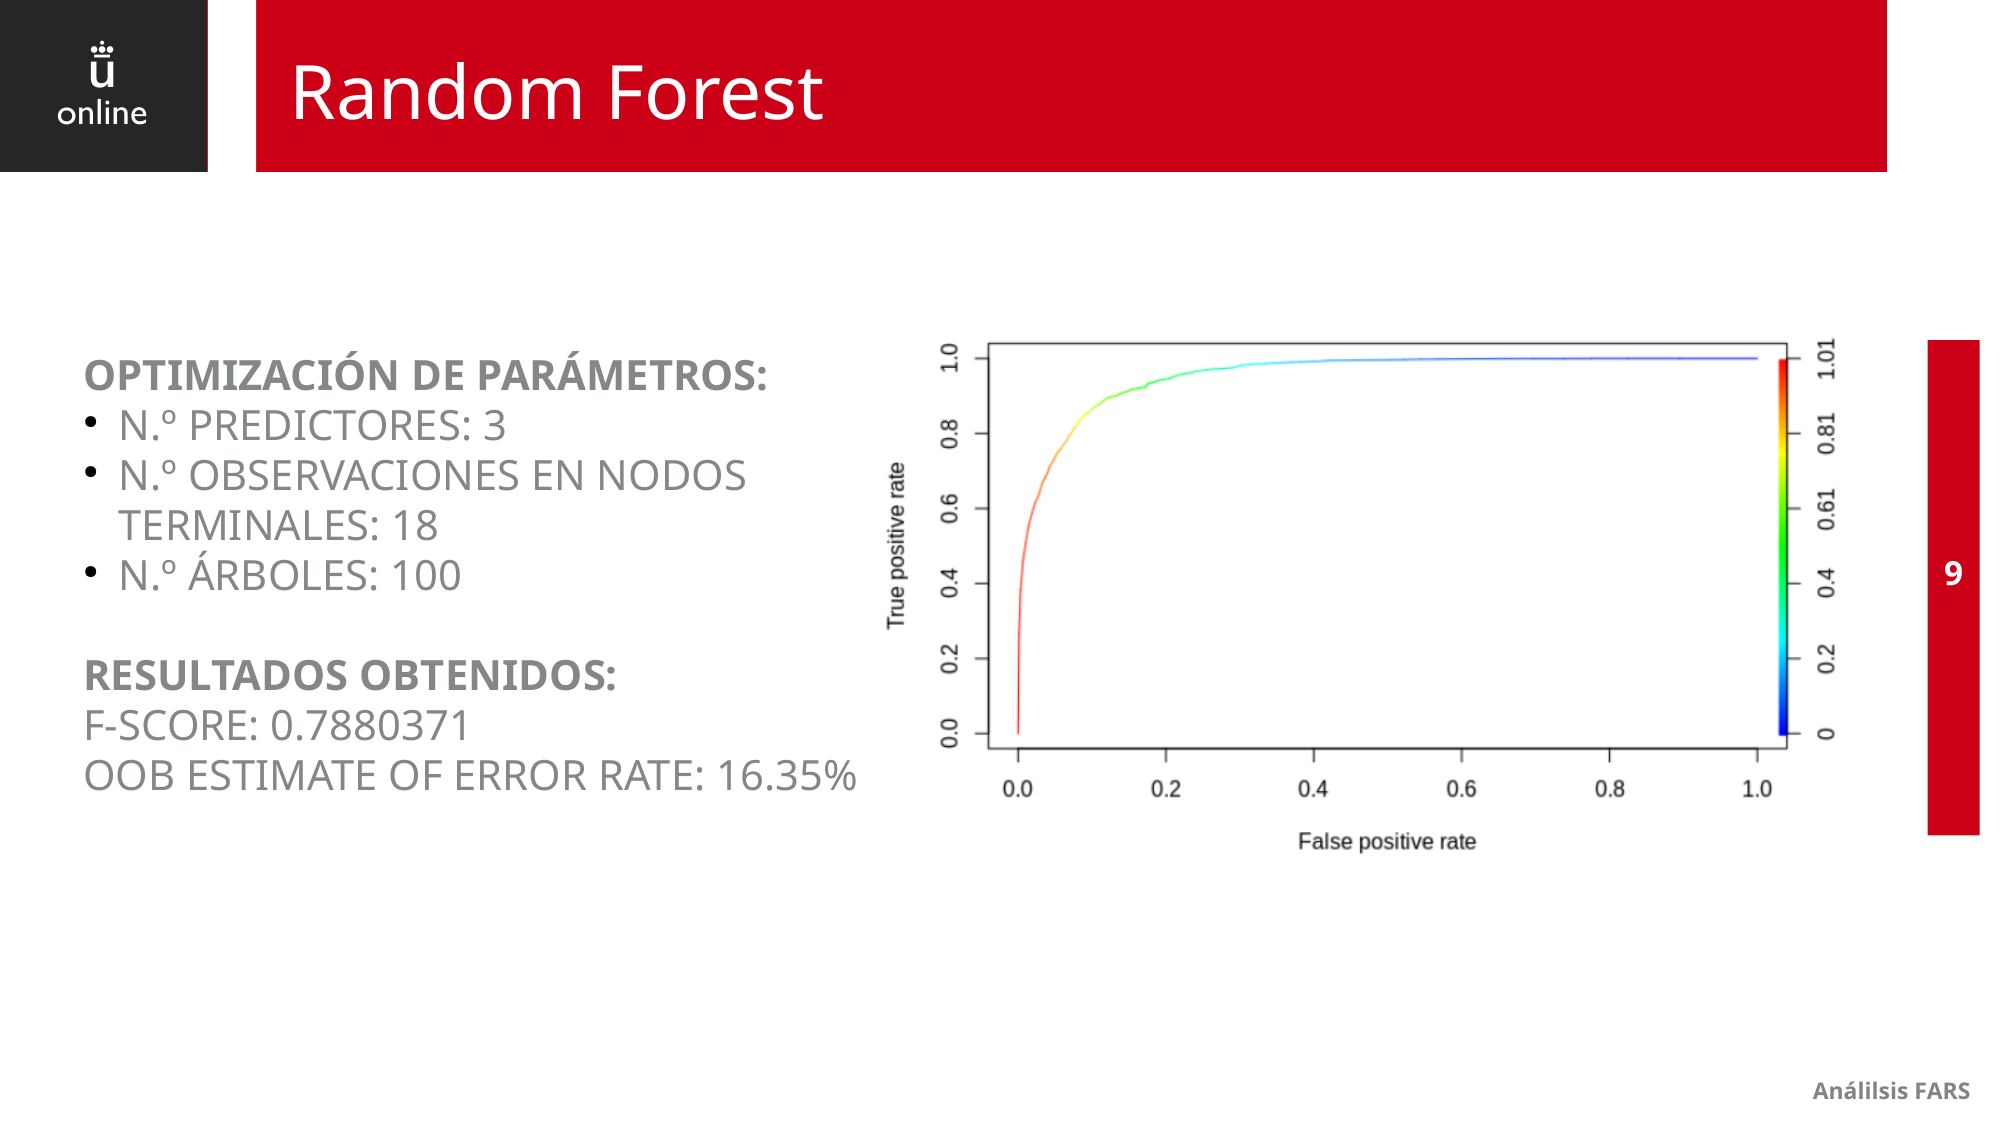

# Random Forest
Optimización de parámetros:
N.º predictores: 3
n.º OBSERVACIONES EN NODOS TERMINALES: 18
n.º ÁRBOLES: 100
RESULTADOS OBTENIDOS:
F-SCORE: 0.7880371
OOB estimate of error rate: 16.35%
Análilsis FARS